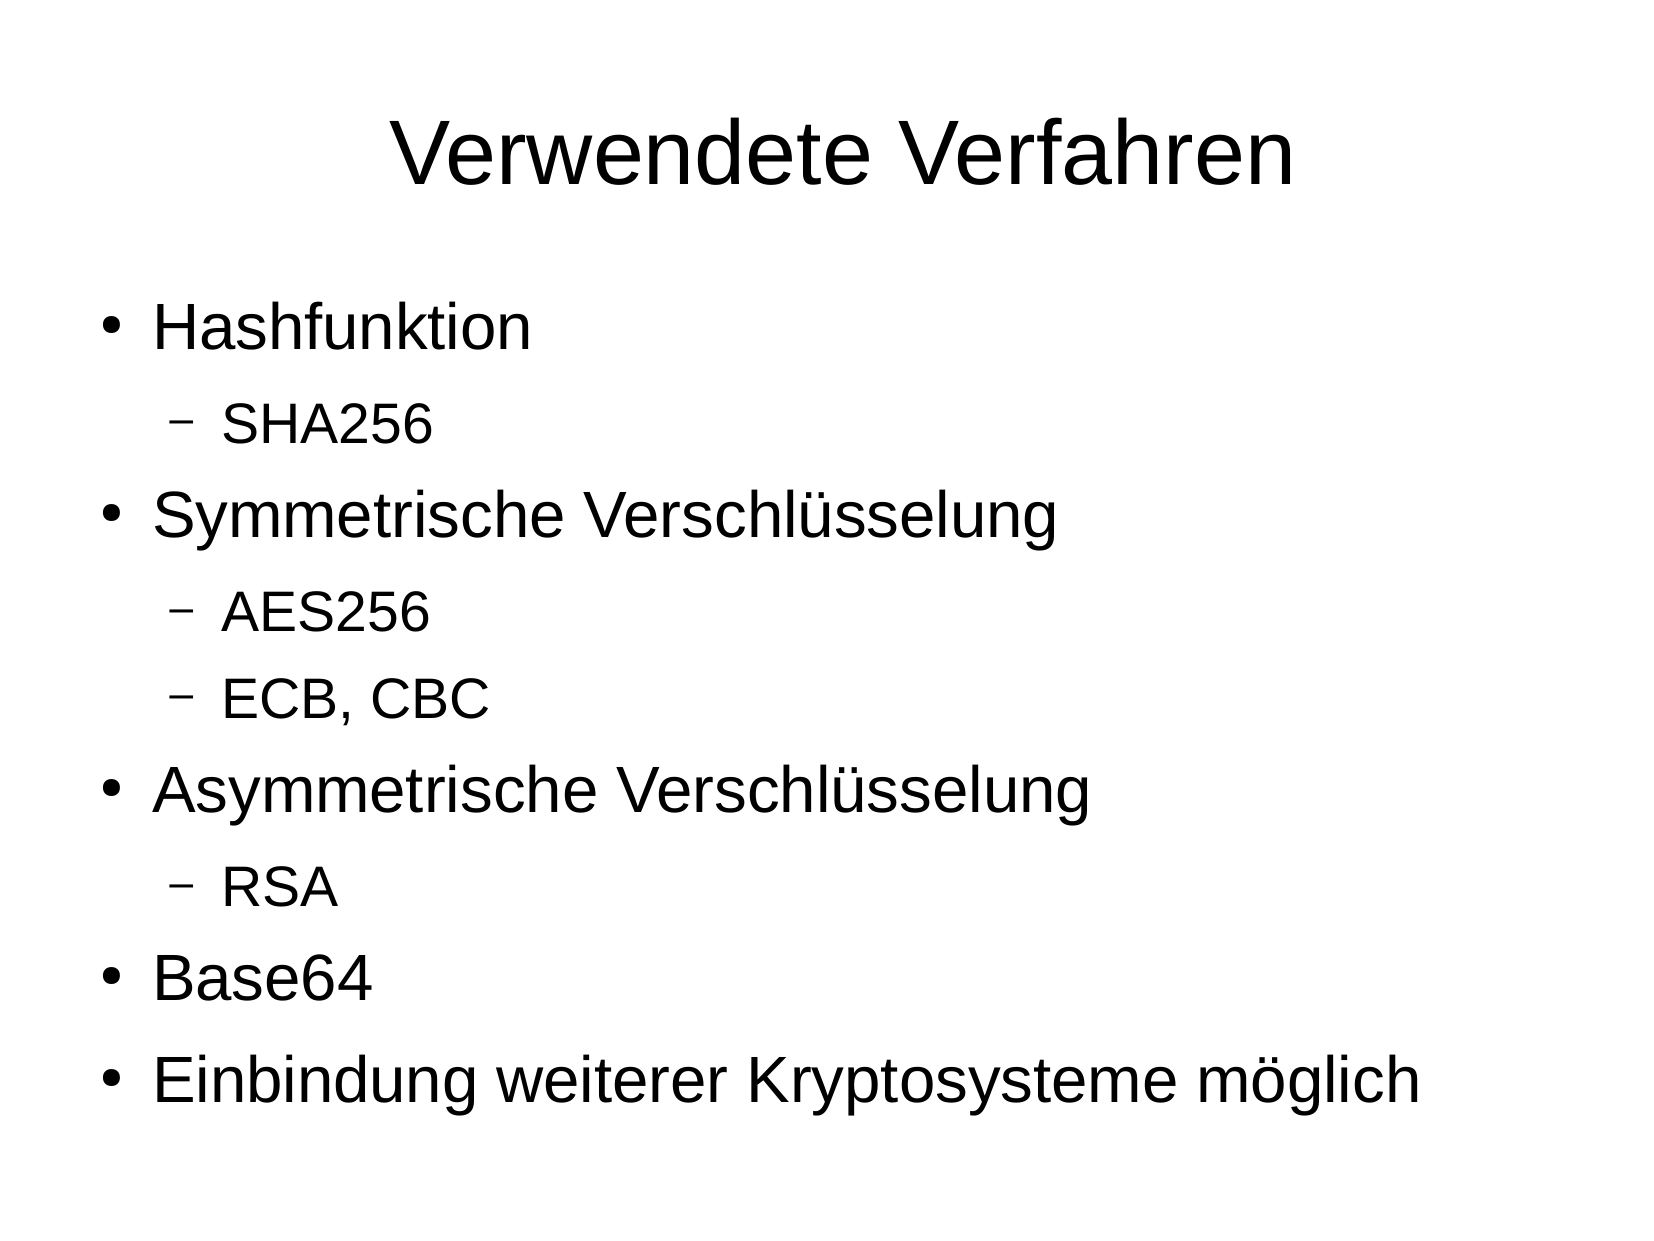

# Verwendete Verfahren
Hashfunktion
SHA256
Symmetrische Verschlüsselung
AES256
ECB, CBC
Asymmetrische Verschlüsselung
RSA
Base64
Einbindung weiterer Kryptosysteme möglich